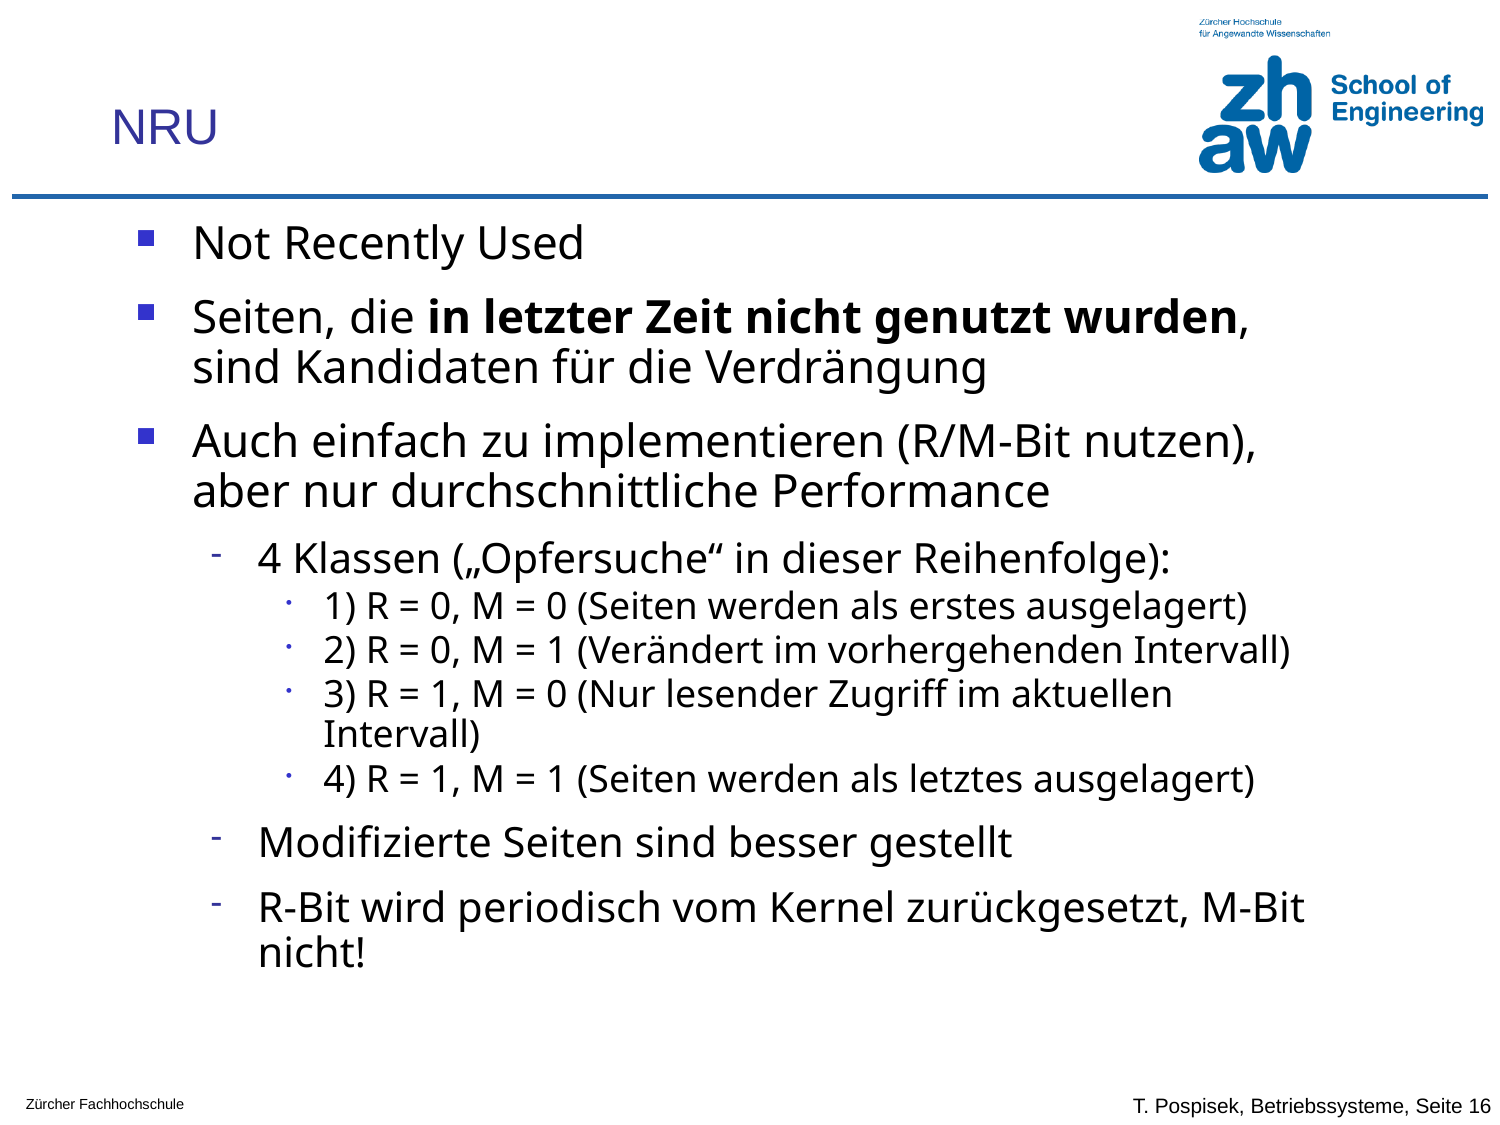

# NRU
Not Recently Used
Seiten, die in letzter Zeit nicht genutzt wurden, sind Kandidaten für die Verdrängung
Auch einfach zu implementieren (R/M-Bit nutzen), aber nur durchschnittliche Performance
4 Klassen („Opfersuche“ in dieser Reihenfolge):
1) R = 0, M = 0 (Seiten werden als erstes ausgelagert)
2) R = 0, M = 1 (Verändert im vorhergehenden Intervall)
3) R = 1, M = 0 (Nur lesender Zugriff im aktuellen Intervall)
4) R = 1, M = 1 (Seiten werden als letztes ausgelagert)
Modifizierte Seiten sind besser gestellt
R-Bit wird periodisch vom Kernel zurückgesetzt, M-Bit nicht!